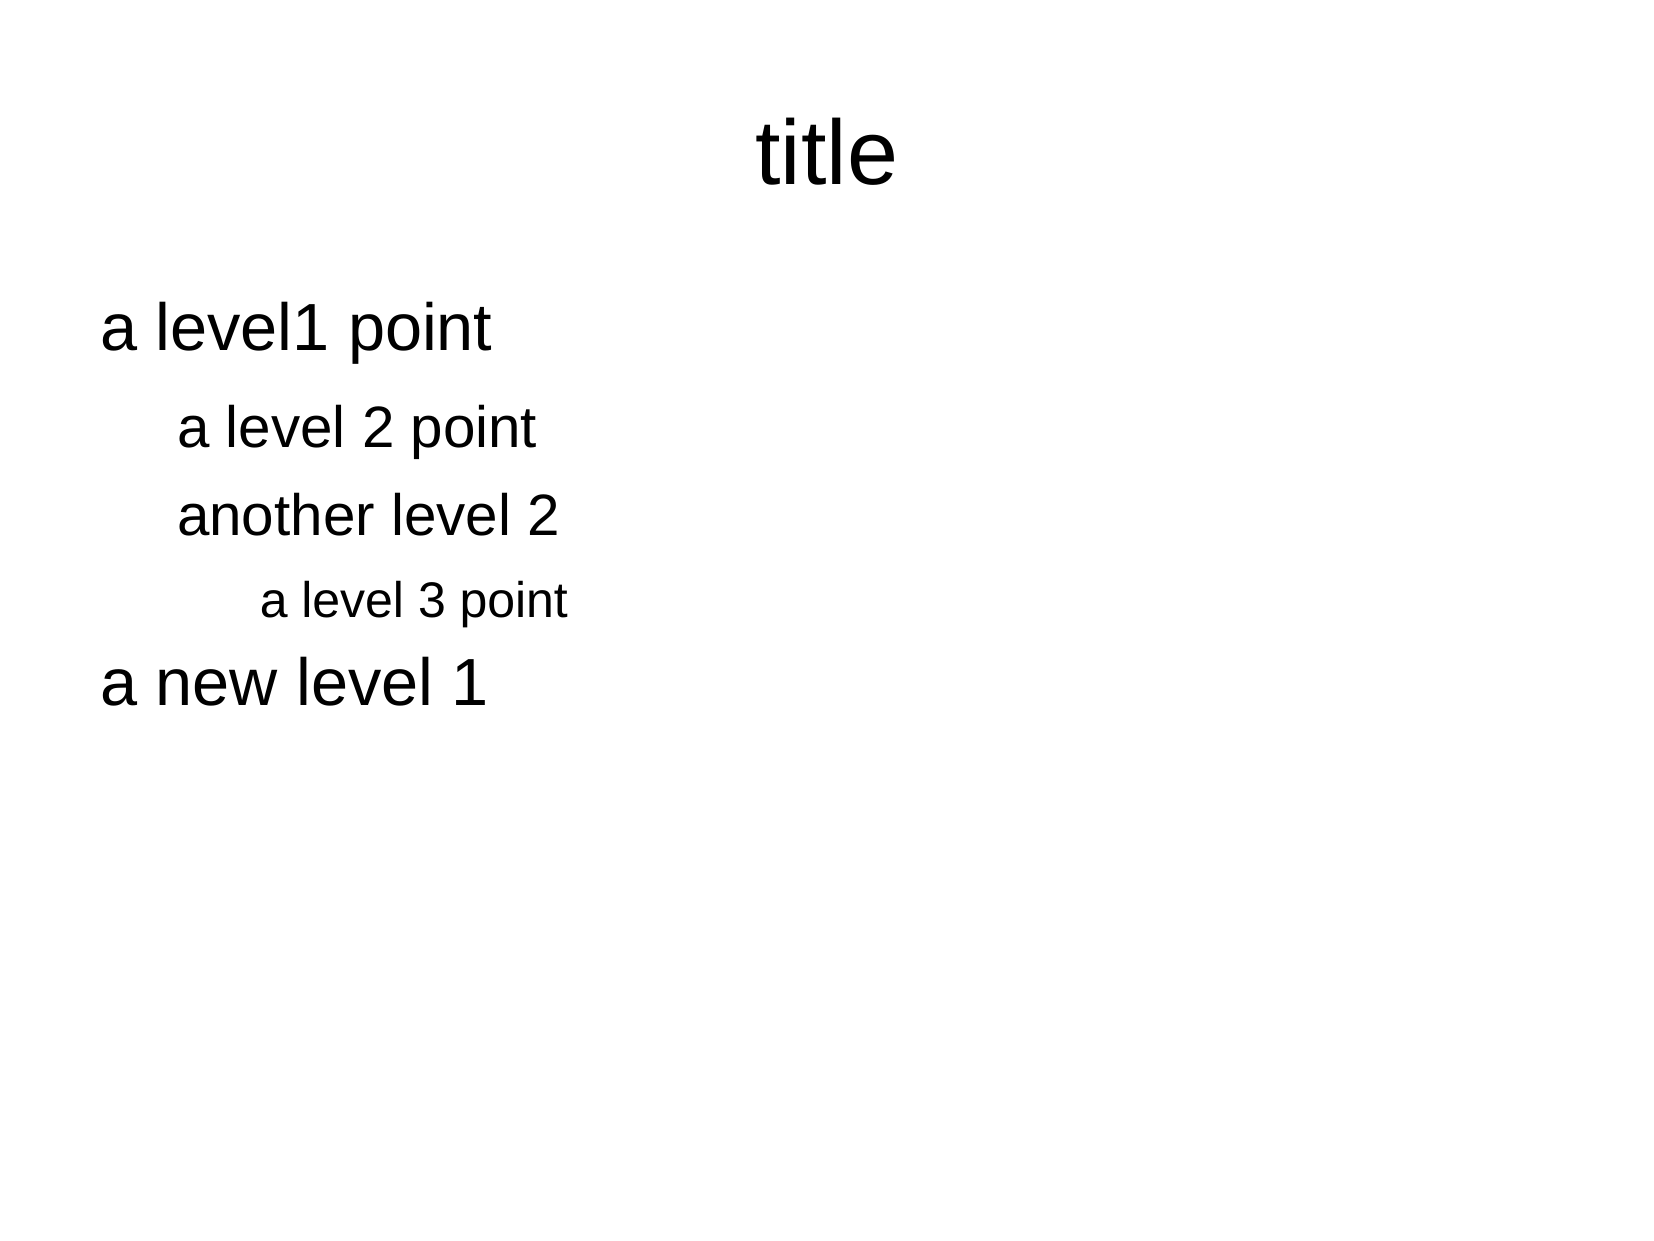

# title
a level1 point
a level 2 point
another level 2
a level 3 point
a new level 1